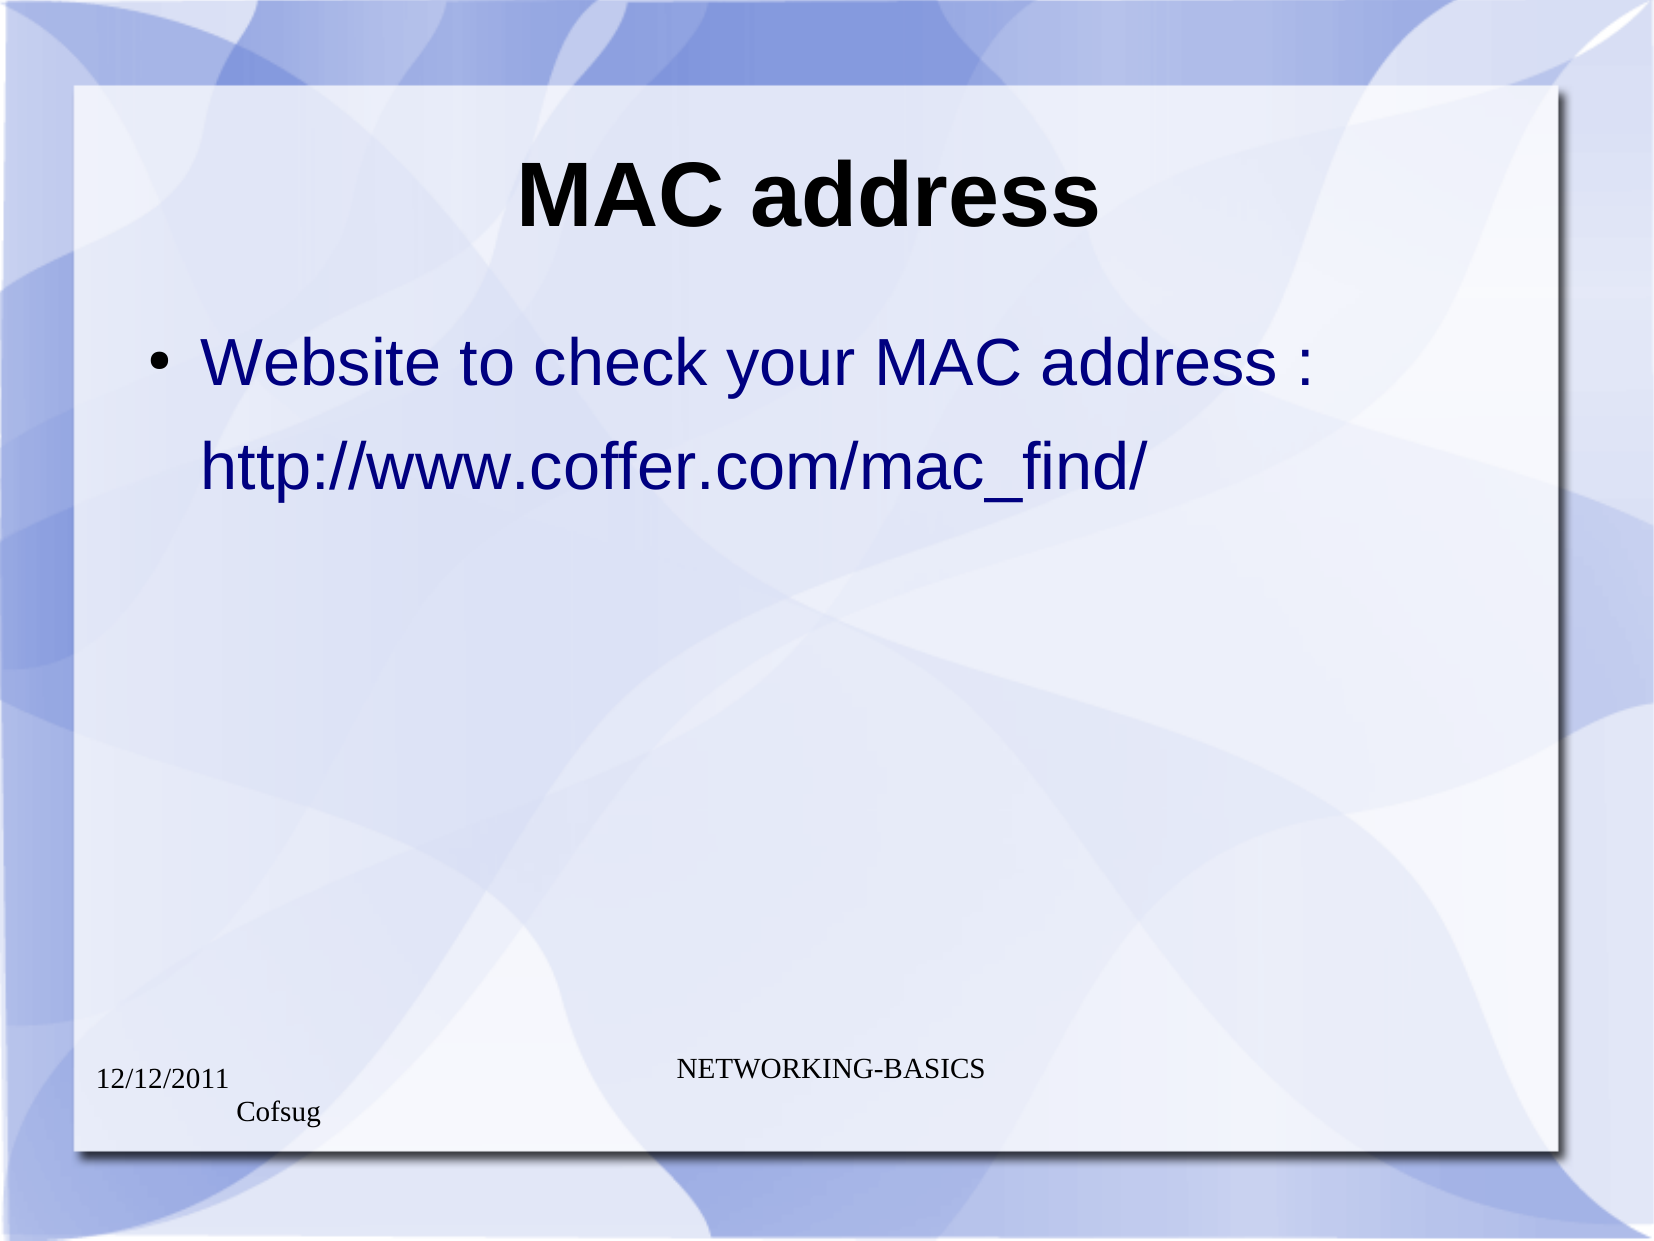

# MAC address
Website to check your MAC address :
http://www.coffer.com/mac_find/